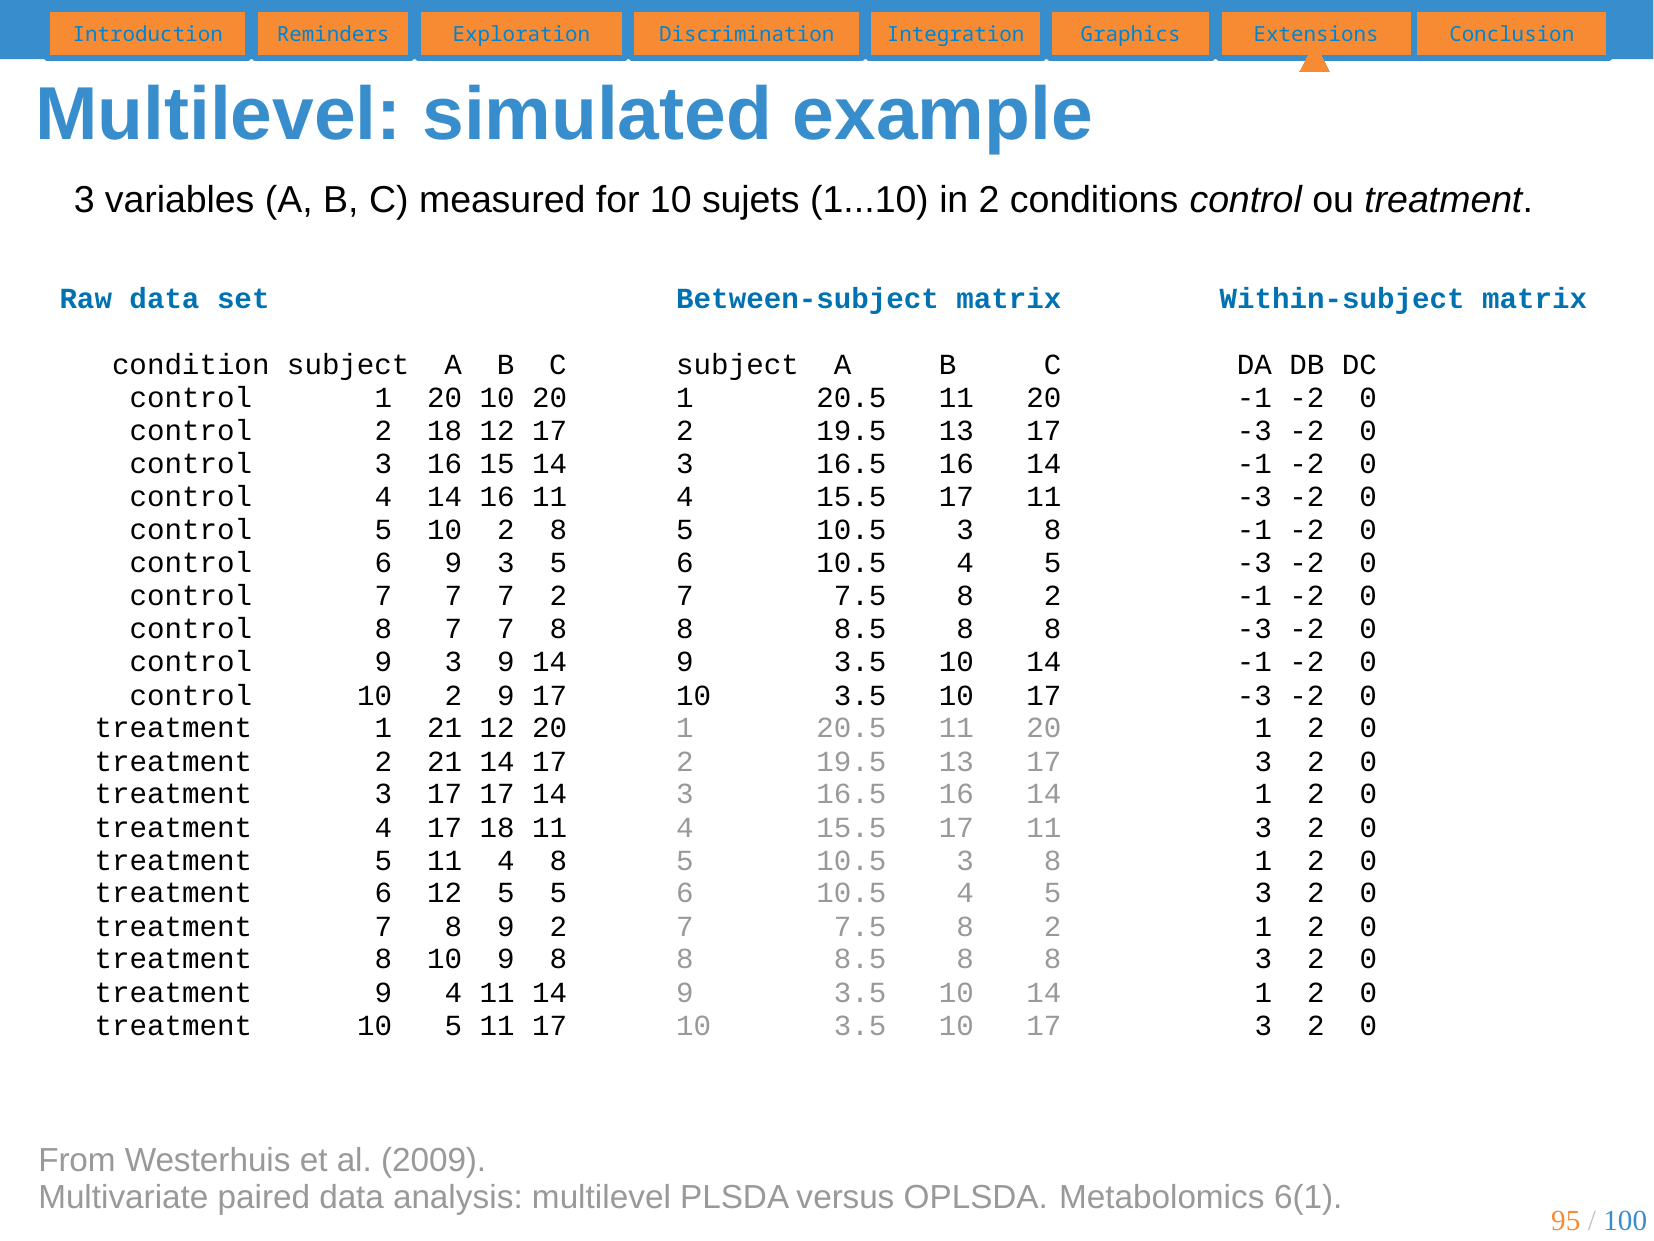

# Multilevel: simulated example
3 variables (A, B, C) measured for 10 sujets (1...10) in 2 conditions control ou treatment.
Raw data set
 condition subject A B C
 control 1 20 10 20
 control 2 18 12 17
 control 3 16 15 14
 control 4 14 16 11
 control 5 10 2 8
 control 6 9 3 5
 control 7 7 7 2
 control 8 7 7 8
 control 9 3 9 14
 control 10 2 9 17
 treatment 1 21 12 20
 treatment 2 21 14 17
 treatment 3 17 17 14
 treatment 4 17 18 11
 treatment 5 11 4 8
 treatment 6 12 5 5
 treatment 7 8 9 2
 treatment 8 10 9 8
 treatment 9 4 11 14
 treatment 10 5 11 17
Between-subject matrix
subject A B C
1 20.5 11 20
2 19.5 13 17
3 16.5 16 14
4 15.5 17 11
5 10.5 3 8
6 10.5 4 5
7 7.5 8 2
8 8.5 8 8
9 3.5 10 14
10 3.5 10 17
1 20.5 11 20
2 19.5 13 17
3 16.5 16 14
4 15.5 17 11
5 10.5 3 8
6 10.5 4 5
7 7.5 8 2
8 8.5 8 8
9 3.5 10 14
10 3.5 10 17
Within-subject matrix
 DA DB DC
 -1 -2 0
 -3 -2 0
 -1 -2 0
 -3 -2 0
 -1 -2 0
 -3 -2 0
 -1 -2 0
 -3 -2 0
 -1 -2 0
 -3 -2 0
 1 2 0
 3 2 0
 1 2 0
 3 2 0
 1 2 0
 3 2 0
 1 2 0
 3 2 0
 1 2 0
 3 2 0
From Westerhuis et al. (2009).
Multivariate paired data analysis: multilevel PLSDA versus OPLSDA. Metabolomics 6(1).
95